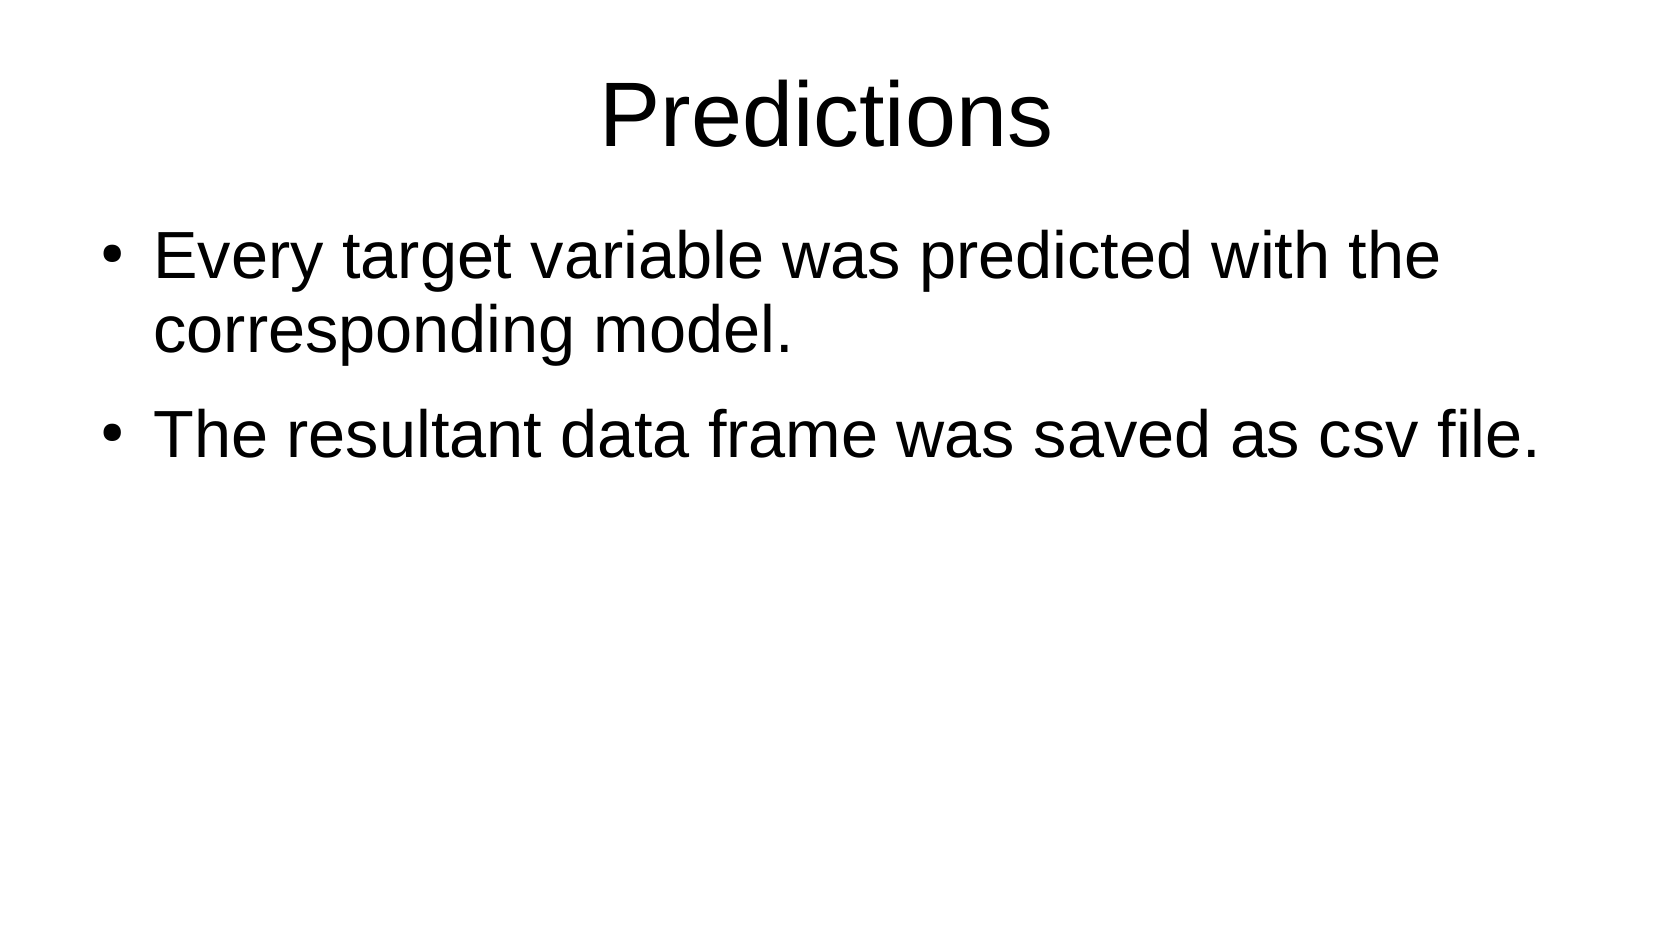

# Predictions
Every target variable was predicted with the corresponding model.
The resultant data frame was saved as csv file.